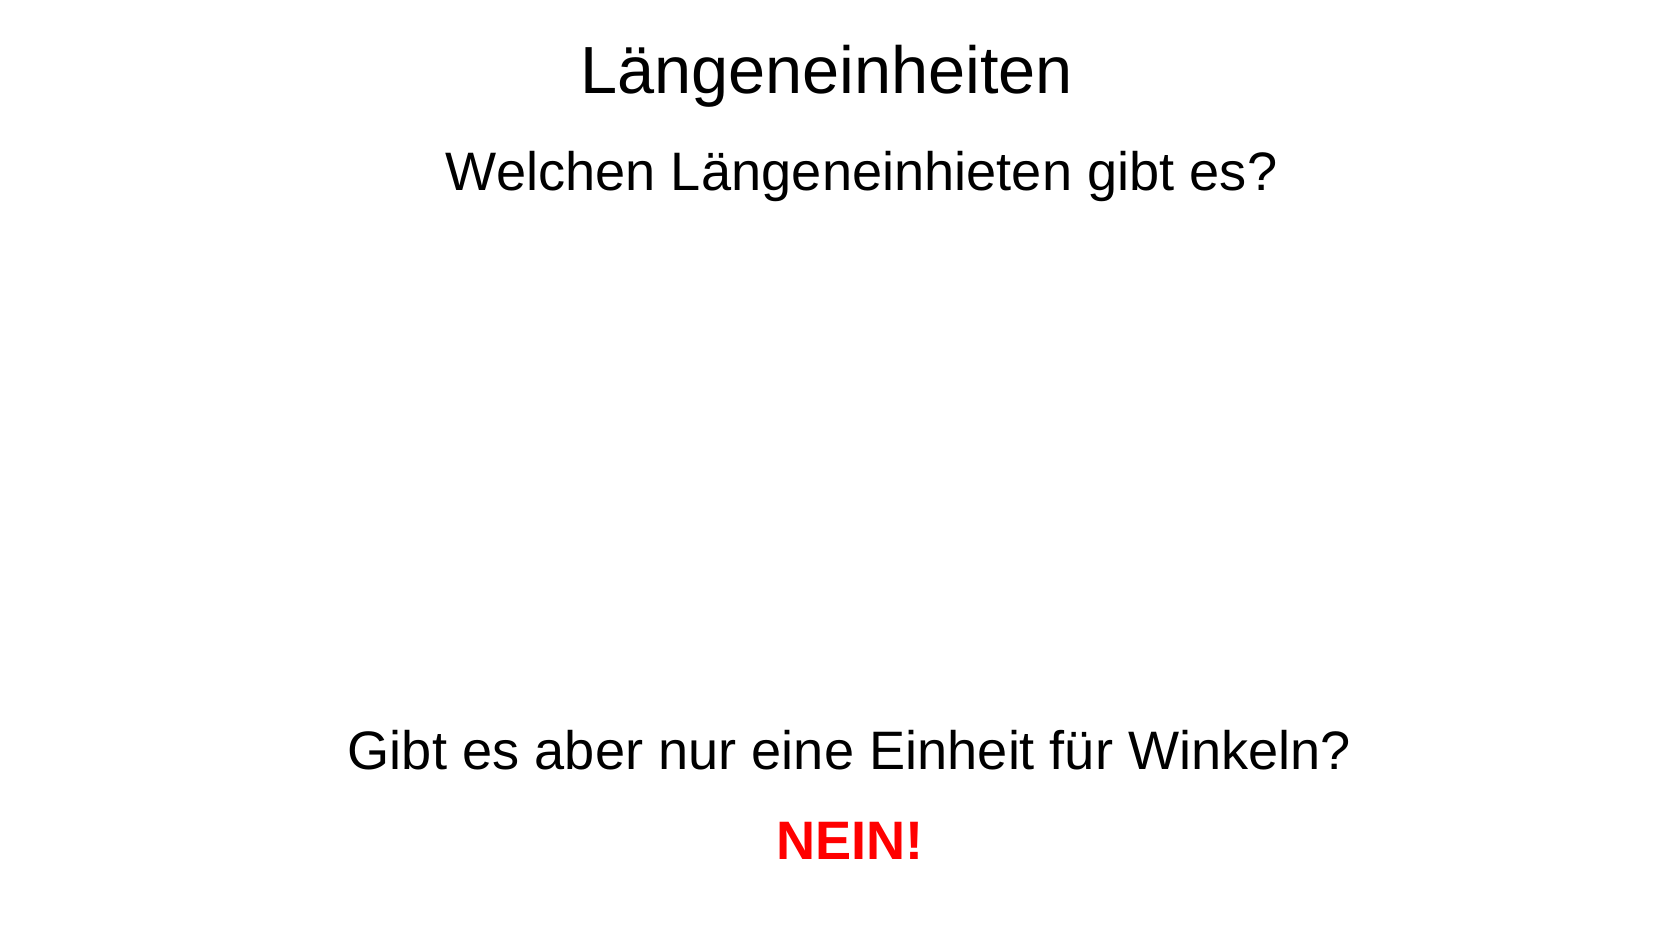

# Längeneinheiten
Welchen Längeneinhieten gibt es?
Gibt es aber nur eine Einheit für Winkeln?
NEIN!